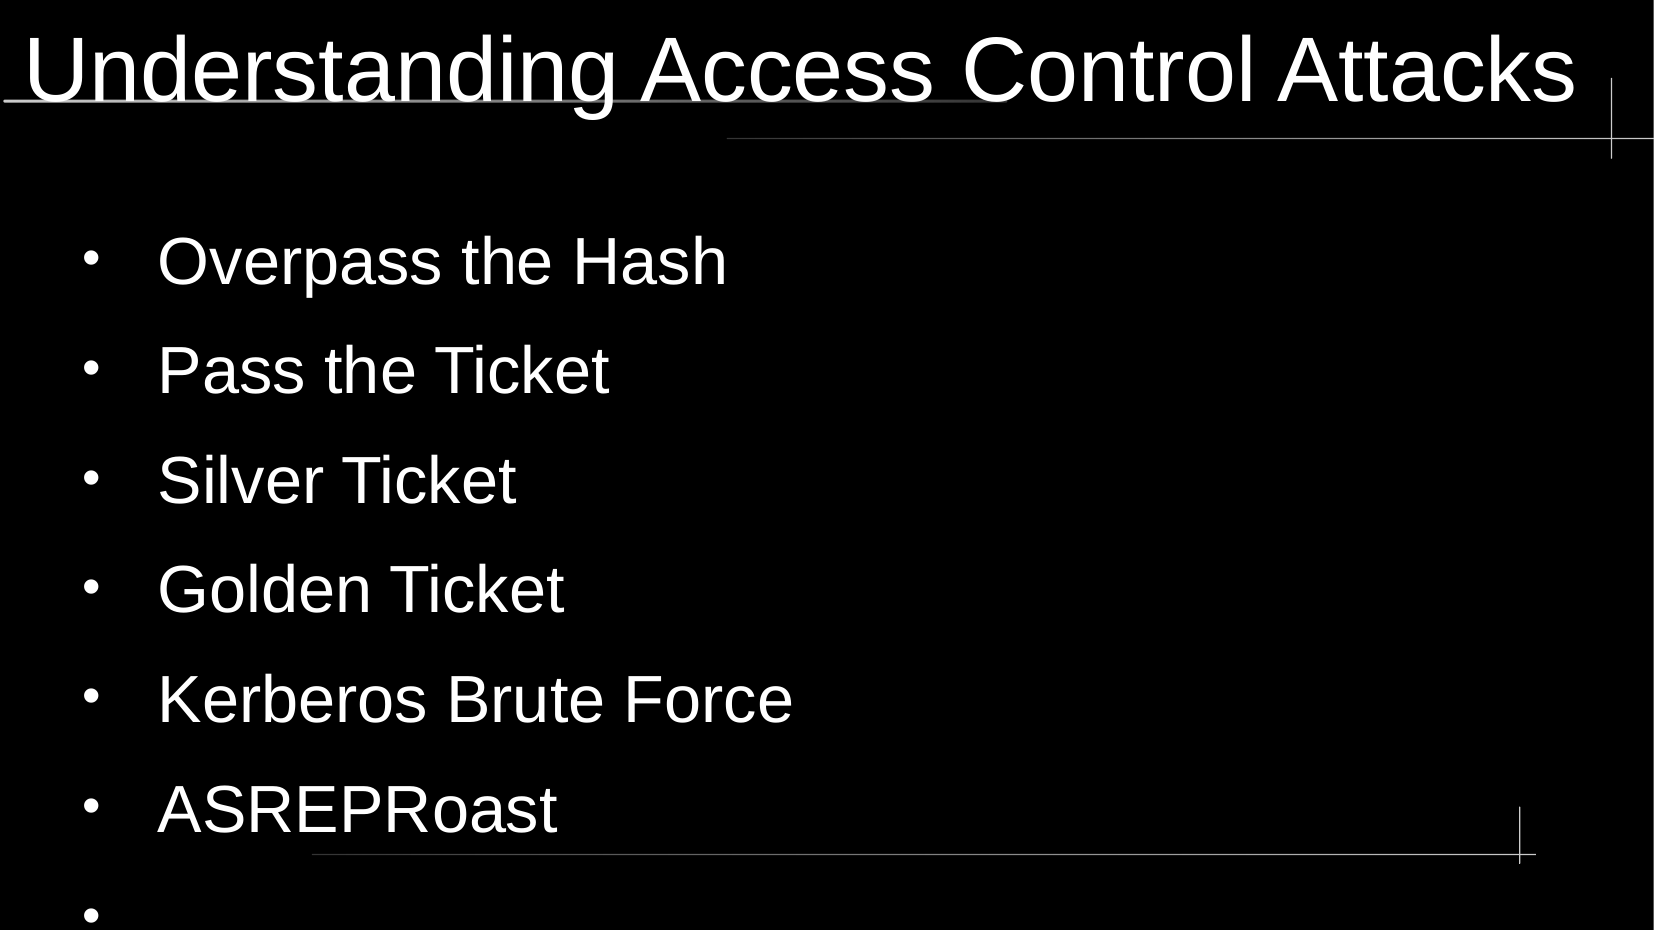

# Understanding Access Control Attacks
Overpass the Hash
Pass the Ticket
Silver Ticket
Golden Ticket
Kerberos Brute Force
ASREPRoast